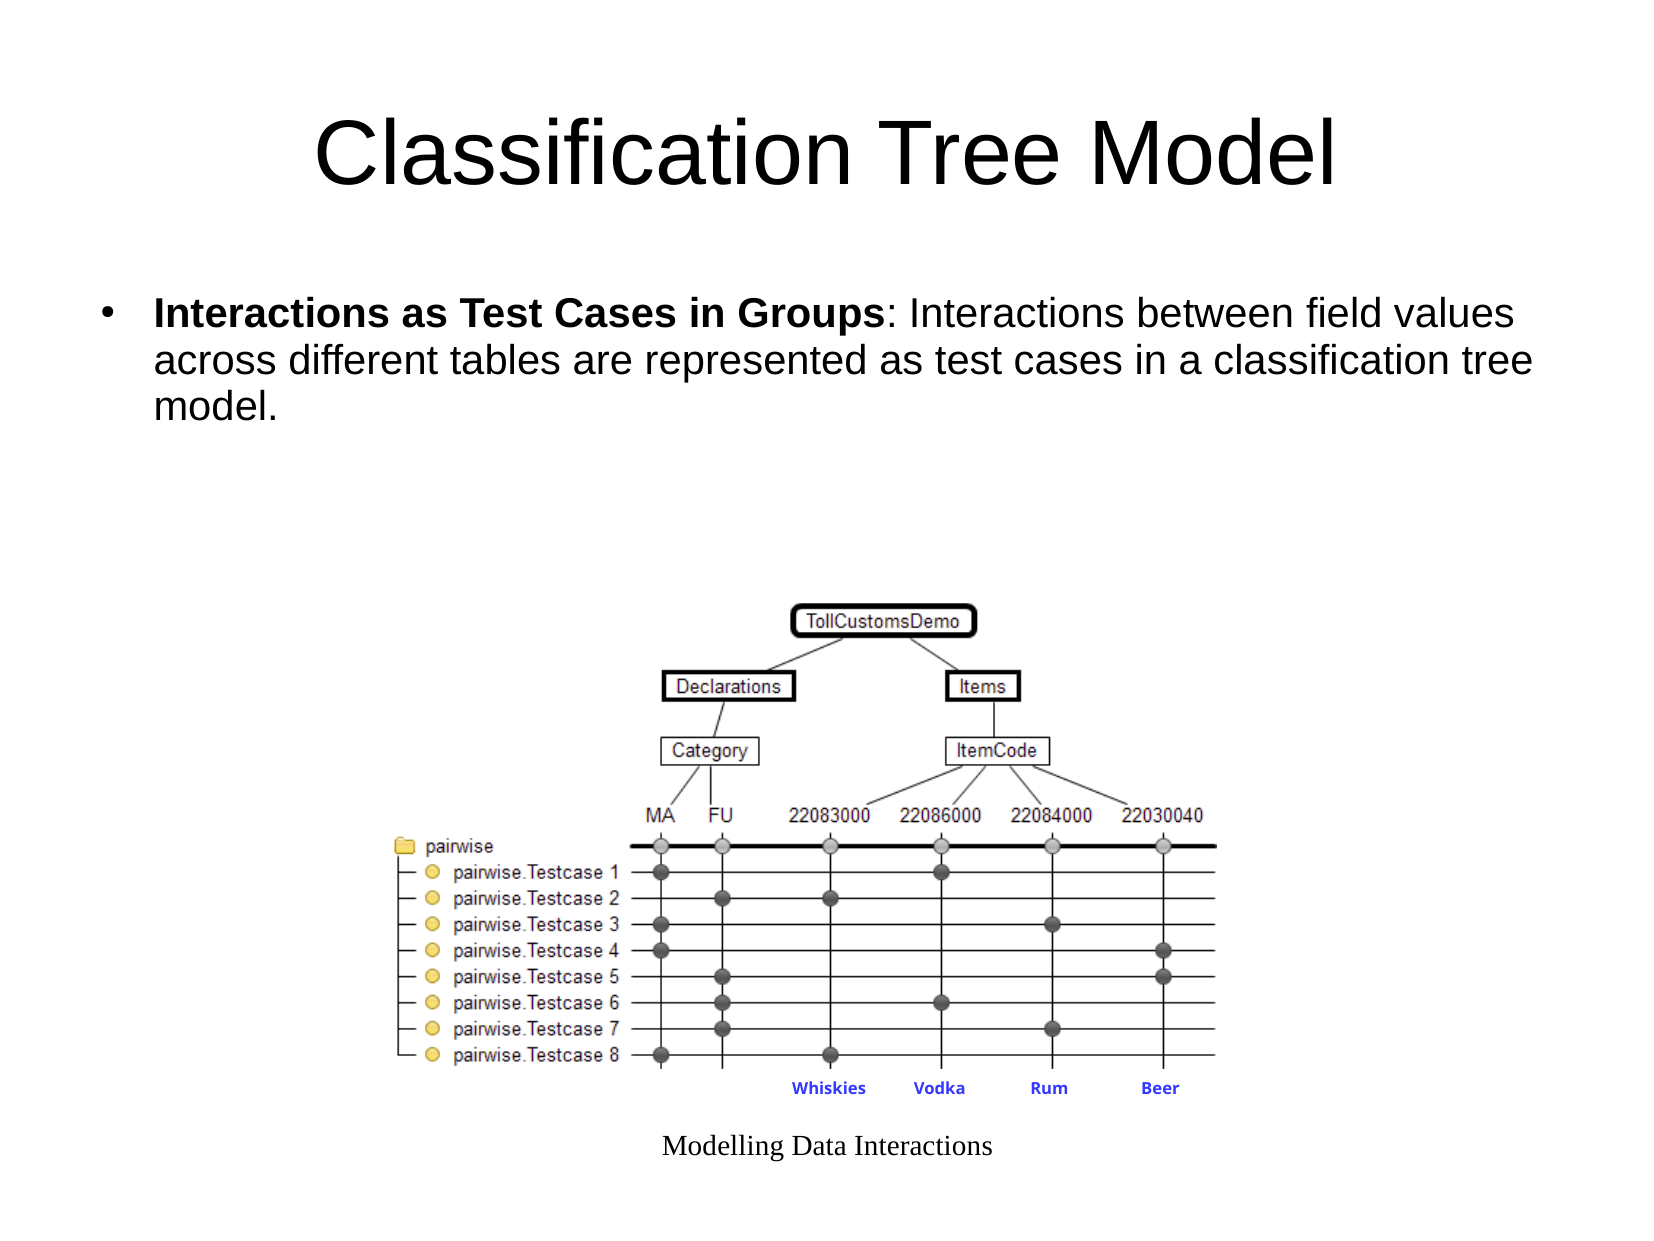

# Classification Tree Model
Interactions as Test Cases in Groups: Interactions between field values across different tables are represented as test cases in a classification tree model.
Whiskies
Vodka
Rum
Beer
Modelling Data Interactions